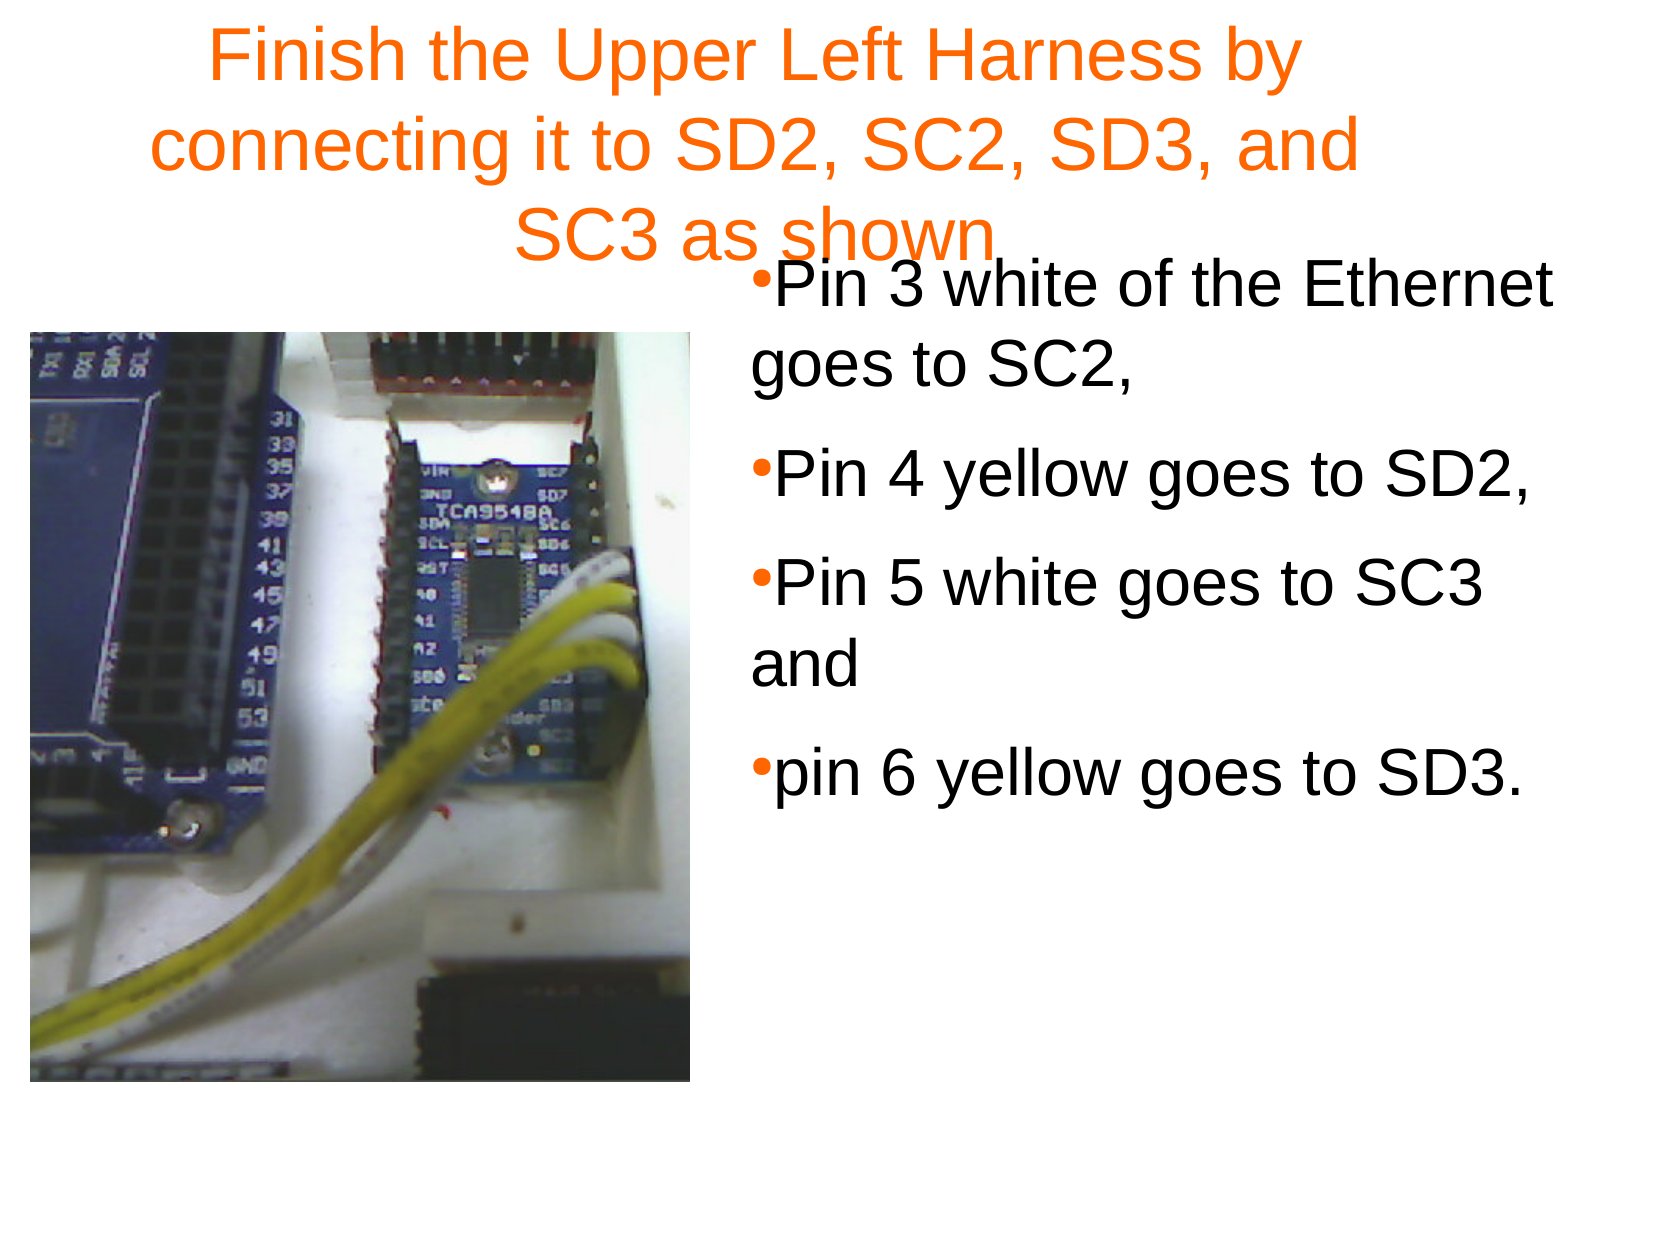

# Finish the Upper Left Harness by connecting it to SD2, SC2, SD3, and SC3 as shown
Pin 3 white of the Ethernet goes to SC2,
Pin 4 yellow goes to SD2,
Pin 5 white goes to SC3 and
pin 6 yellow goes to SD3.